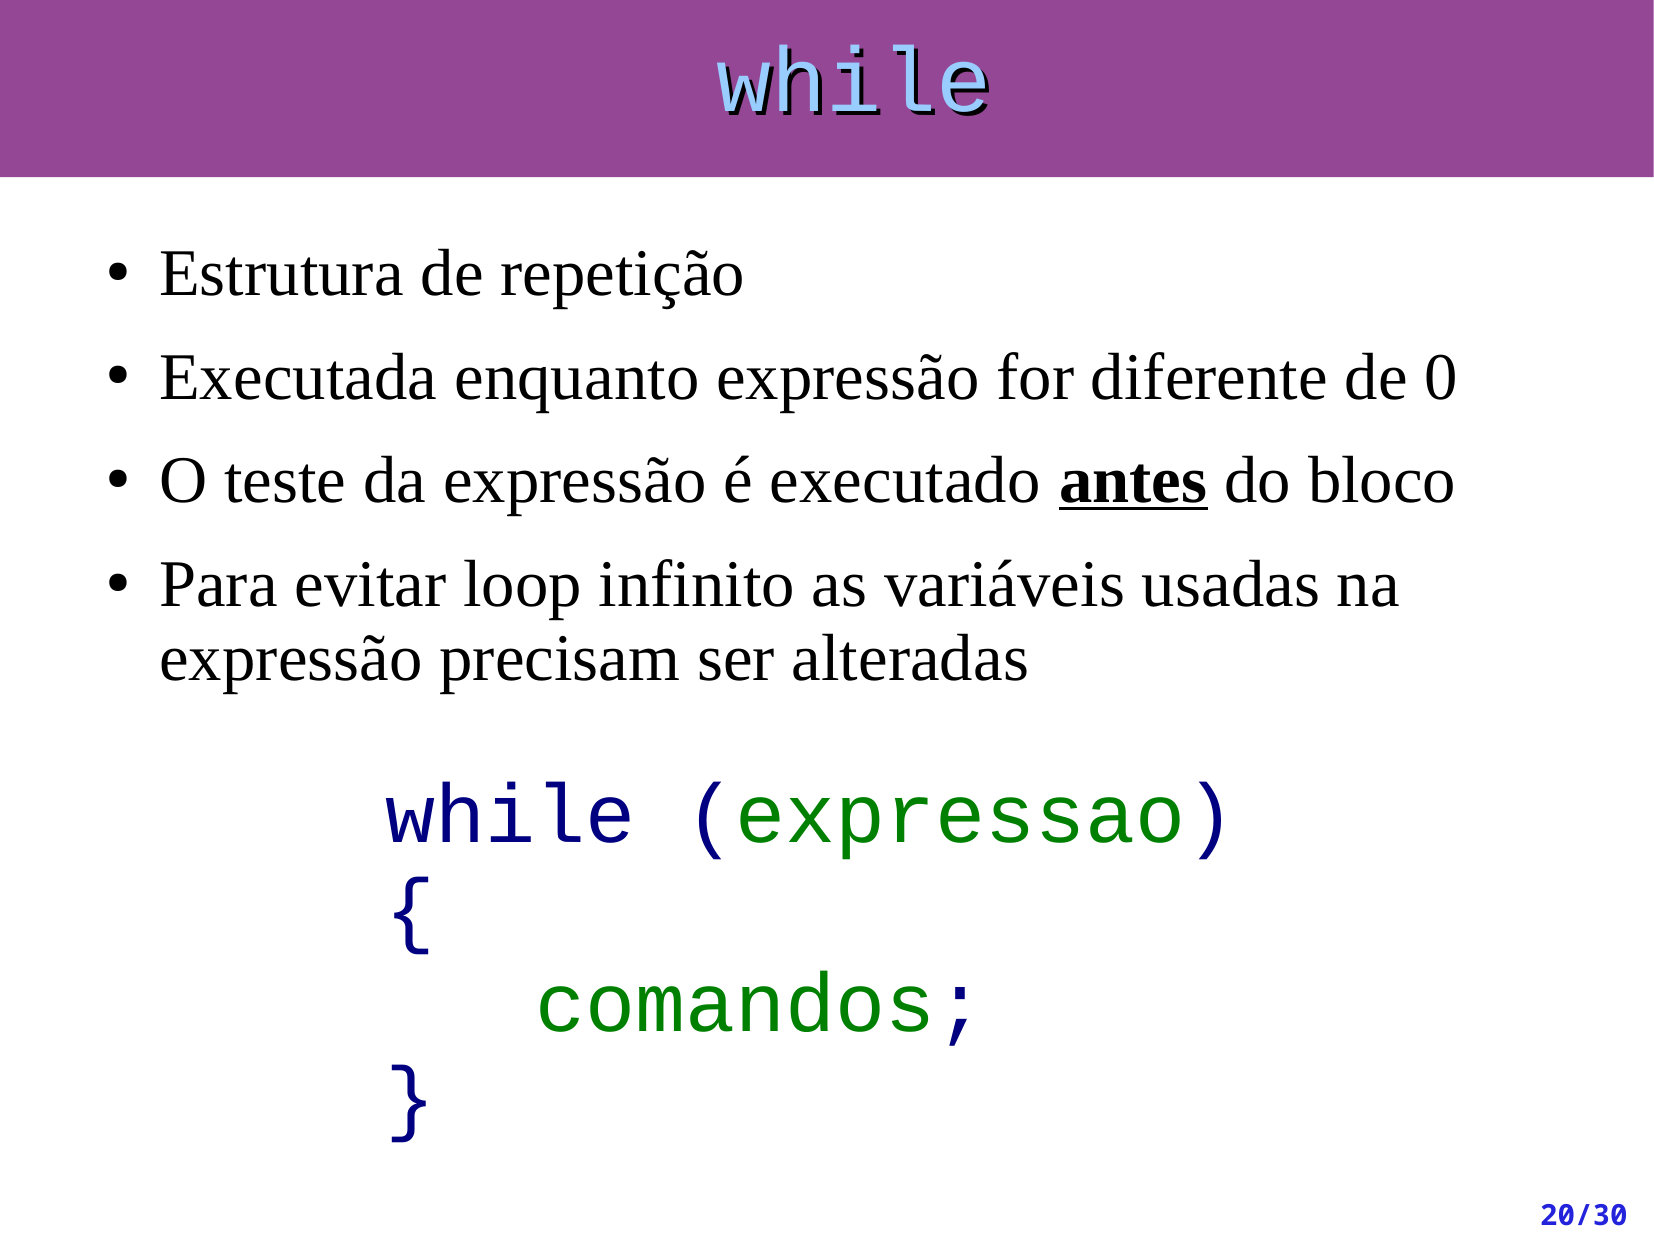

# while
Estrutura de repetição
Executada enquanto expressão for diferente de 0
O teste da expressão é executado antes do bloco
Para evitar loop infinito as variáveis usadas na expressão precisam ser alteradas
while (expressao)
 comando;
while (expressao)
{
 comandos;
}
20